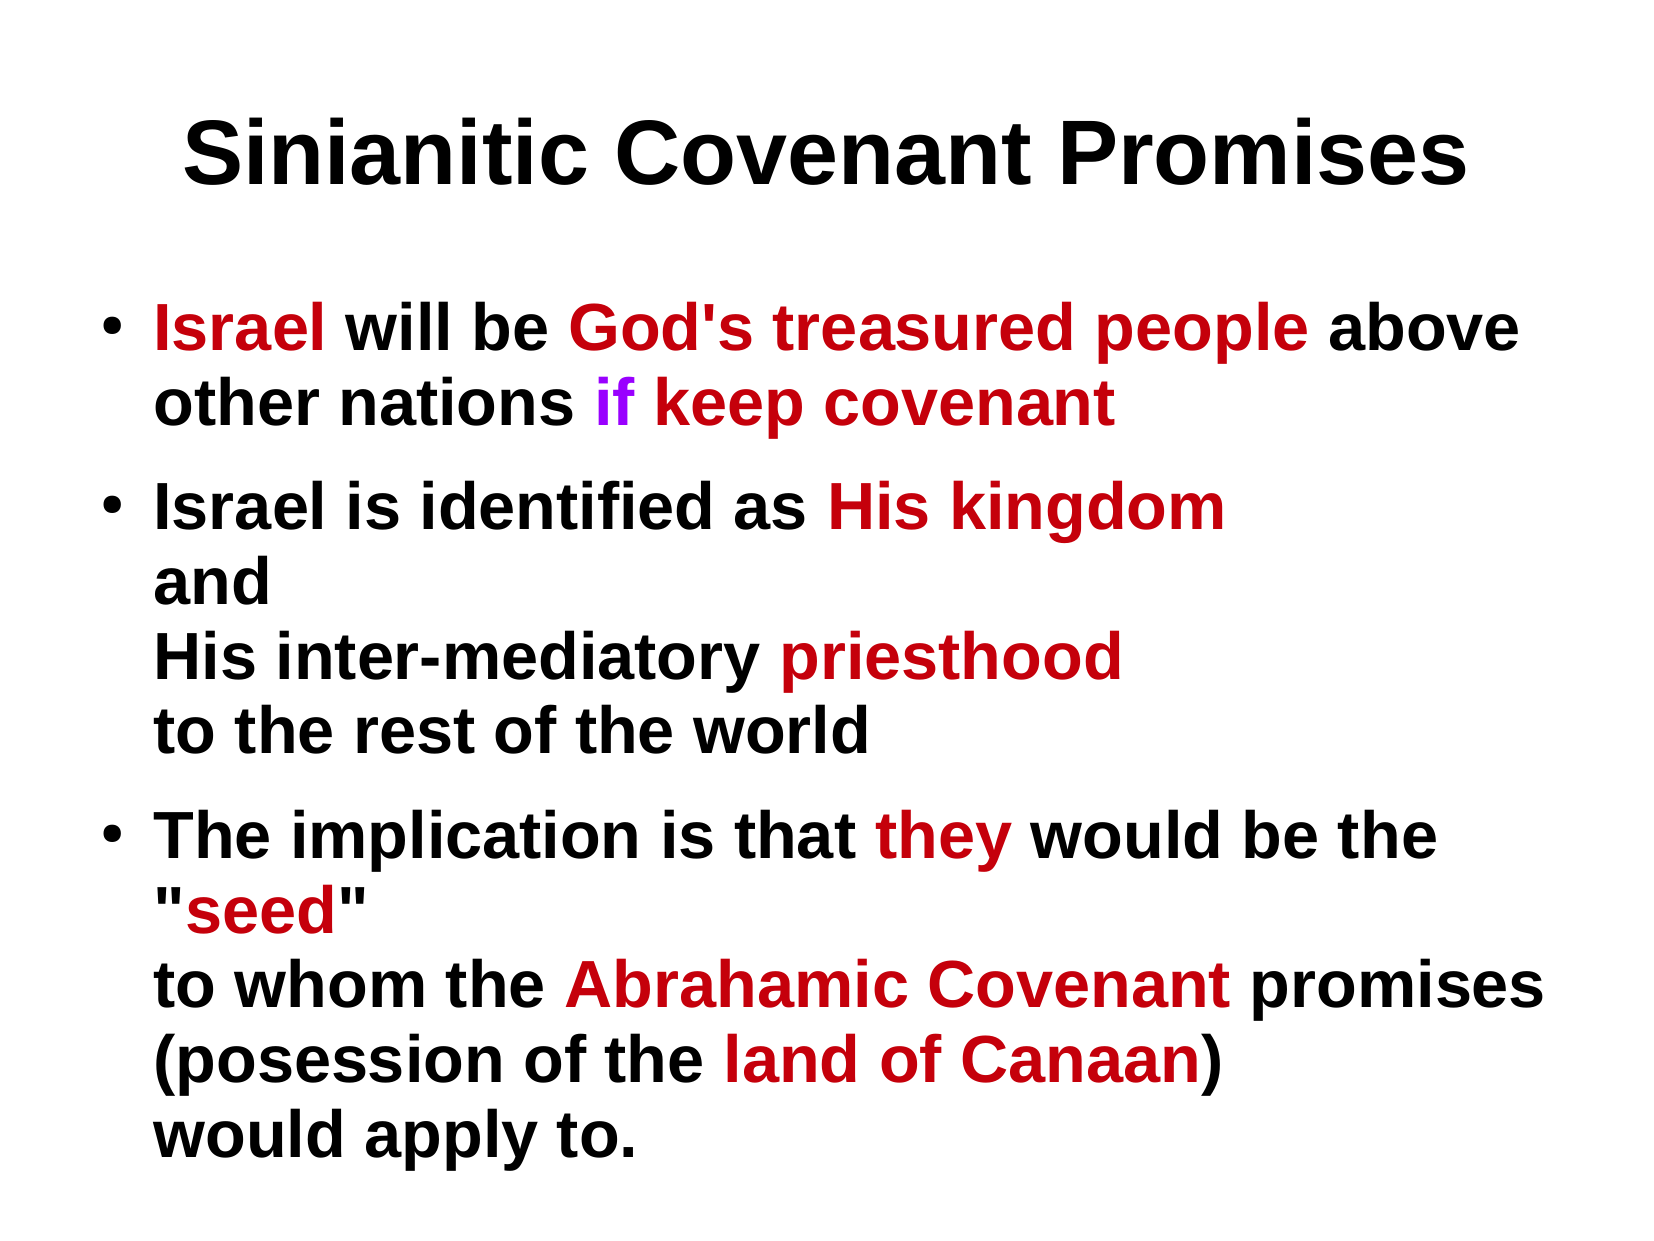

# Sinianitic Covenant Promises
Israel will be God's treasured people above other nations if keep covenant
Israel is identified as His kingdom
and
His inter-mediatory priesthood
to the rest of the world
The implication is that they would be the "seed"
to whom the Abrahamic Covenant promises
(posession of the land of Canaan)
would apply to.